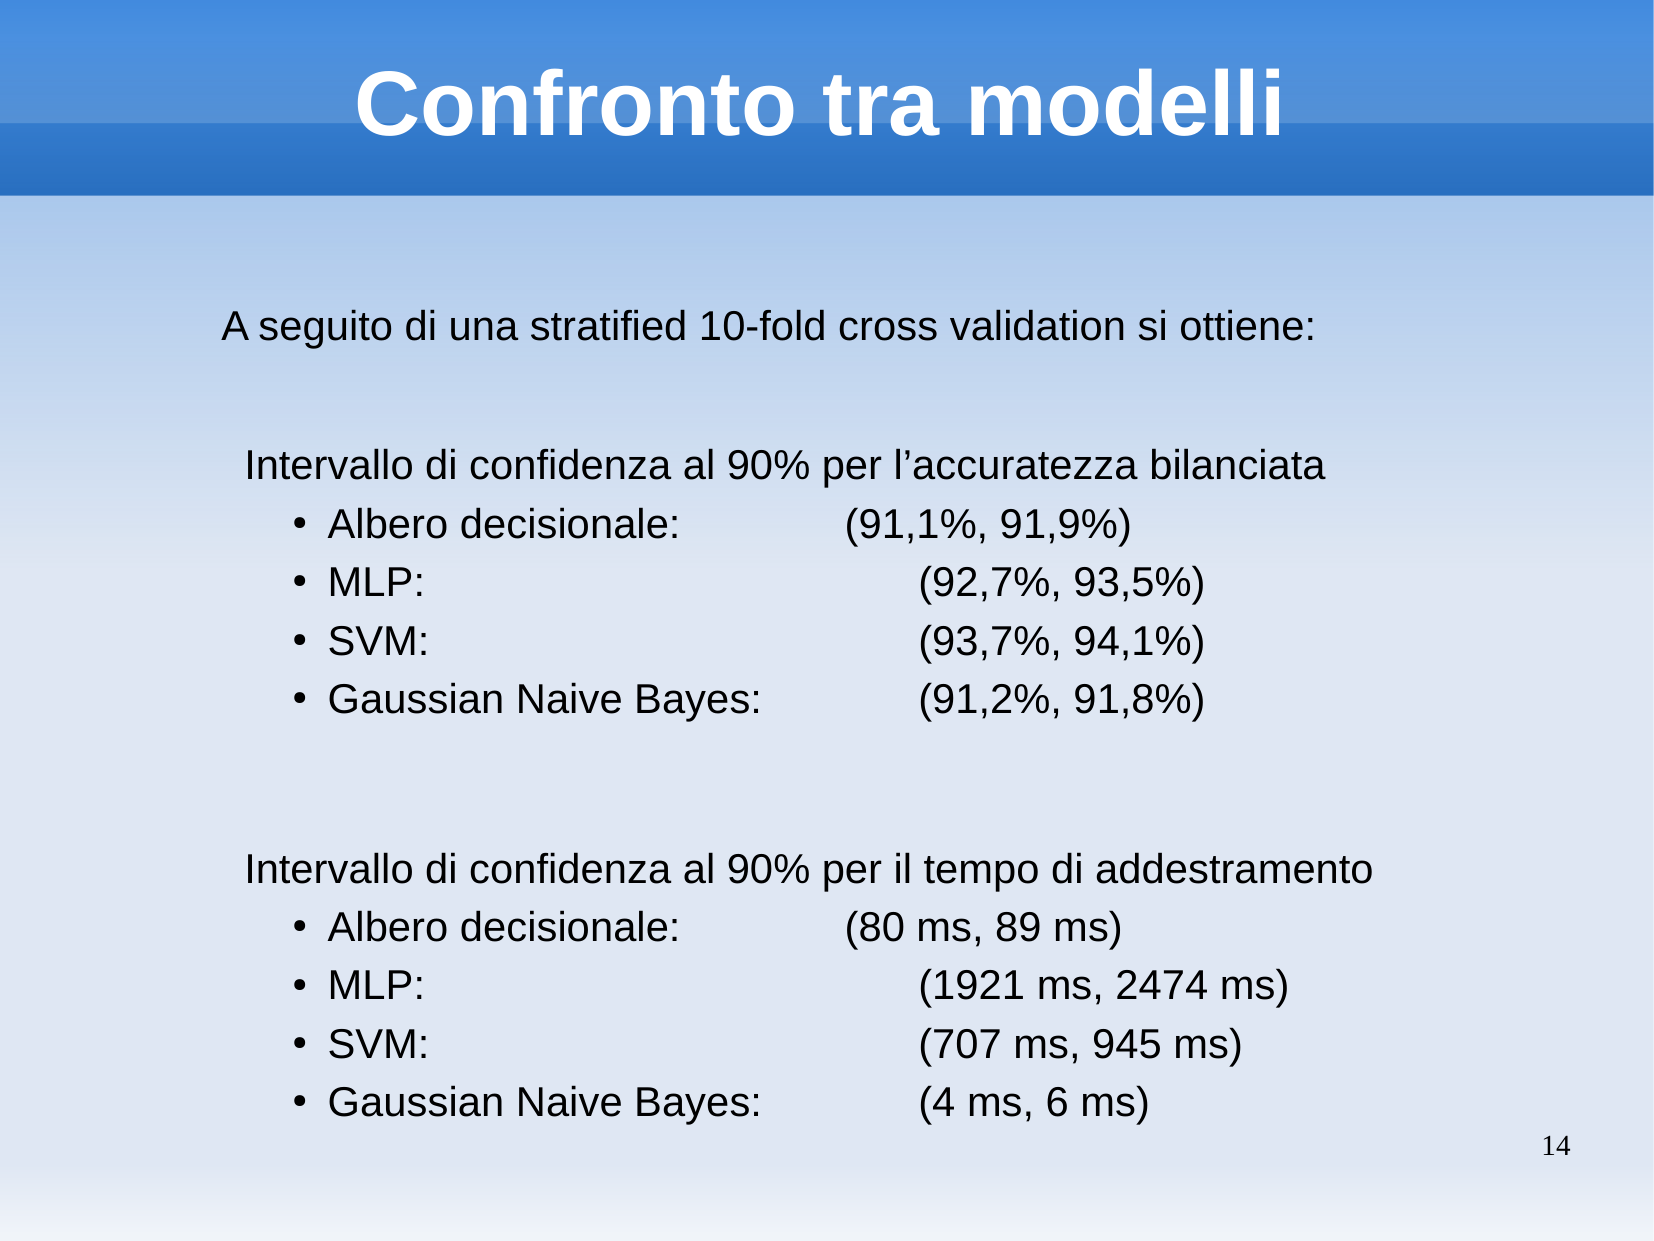

# Confronto tra modelli
A seguito di una stratified 10-fold cross validation si ottiene:
 Intervallo di confidenza al 90% per l’accuratezza bilanciata
Albero decisionale: 			(91,1%, 91,9%)
MLP: 							(92,7%, 93,5%)
SVM: 							(93,7%, 94,1%)
Gaussian Naive Bayes: 		(91,2%, 91,8%)
 Intervallo di confidenza al 90% per il tempo di addestramento
Albero decisionale: 			(80 ms, 89 ms)
MLP: 							(1921 ms, 2474 ms)
SVM: 							(707 ms, 945 ms)
Gaussian Naive Bayes: 		(4 ms, 6 ms)
14